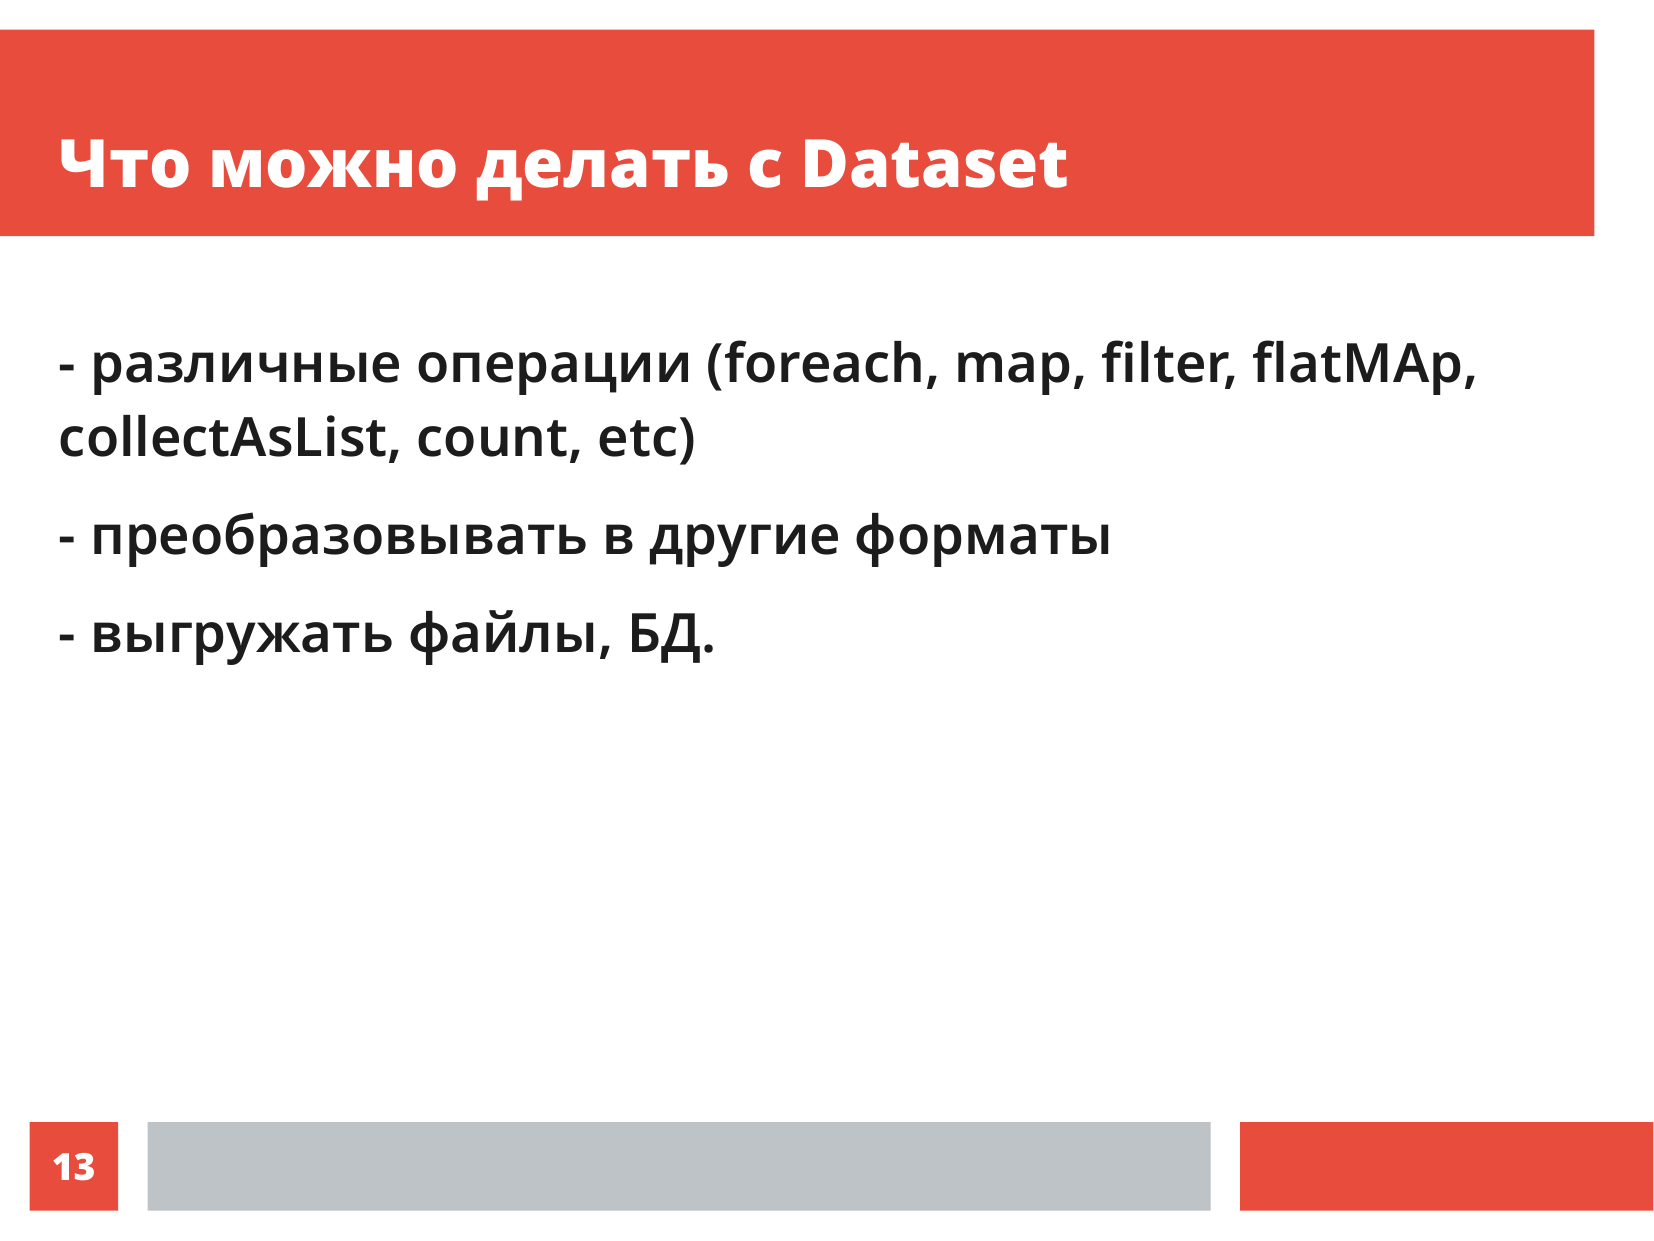

# Что можно делать с Dataset
- различные операции (foreach, map, filter, flatMAp, collectAsList, count, etc)
- преобразовывать в другие форматы
- выгружать файлы, БД.
13